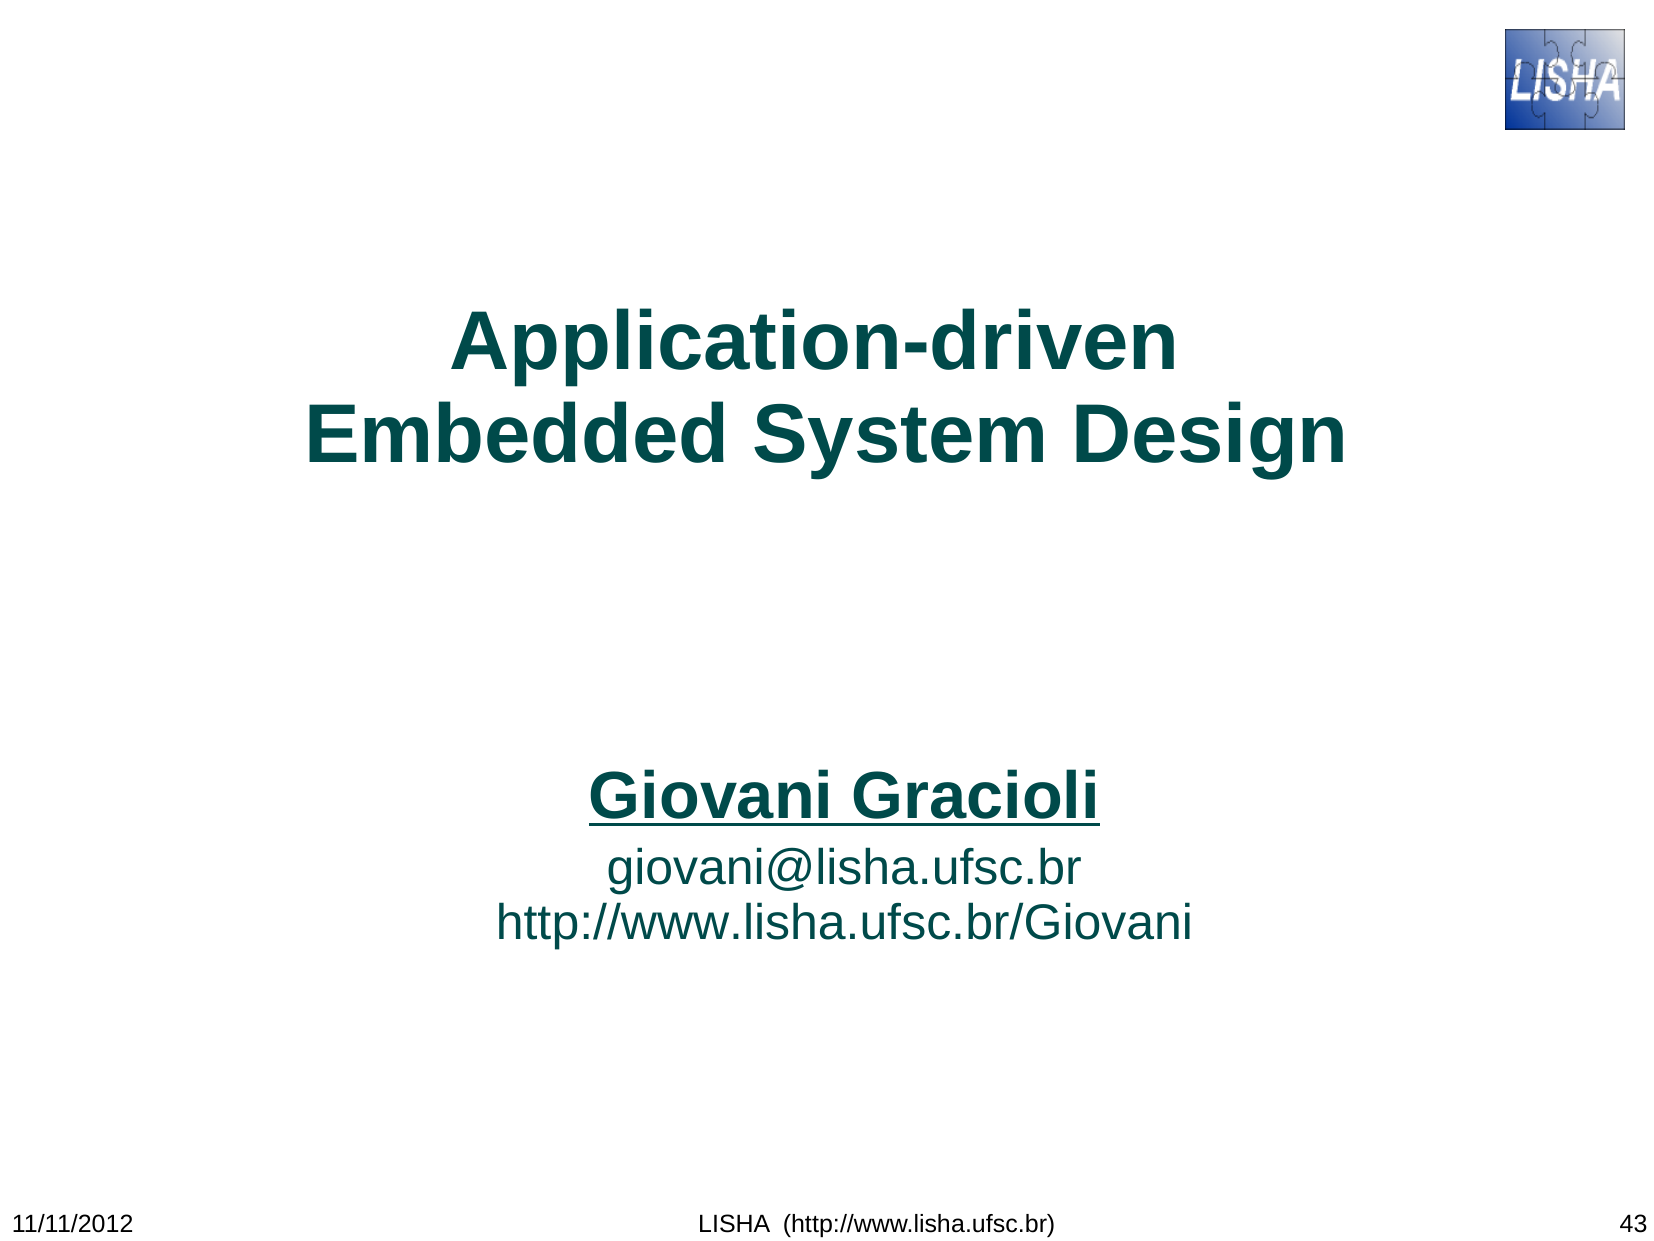

# Application-driven Embedded System Design
Giovani Gracioli
giovani@lisha.ufsc.br
http://www.lisha.ufsc.br/Giovani